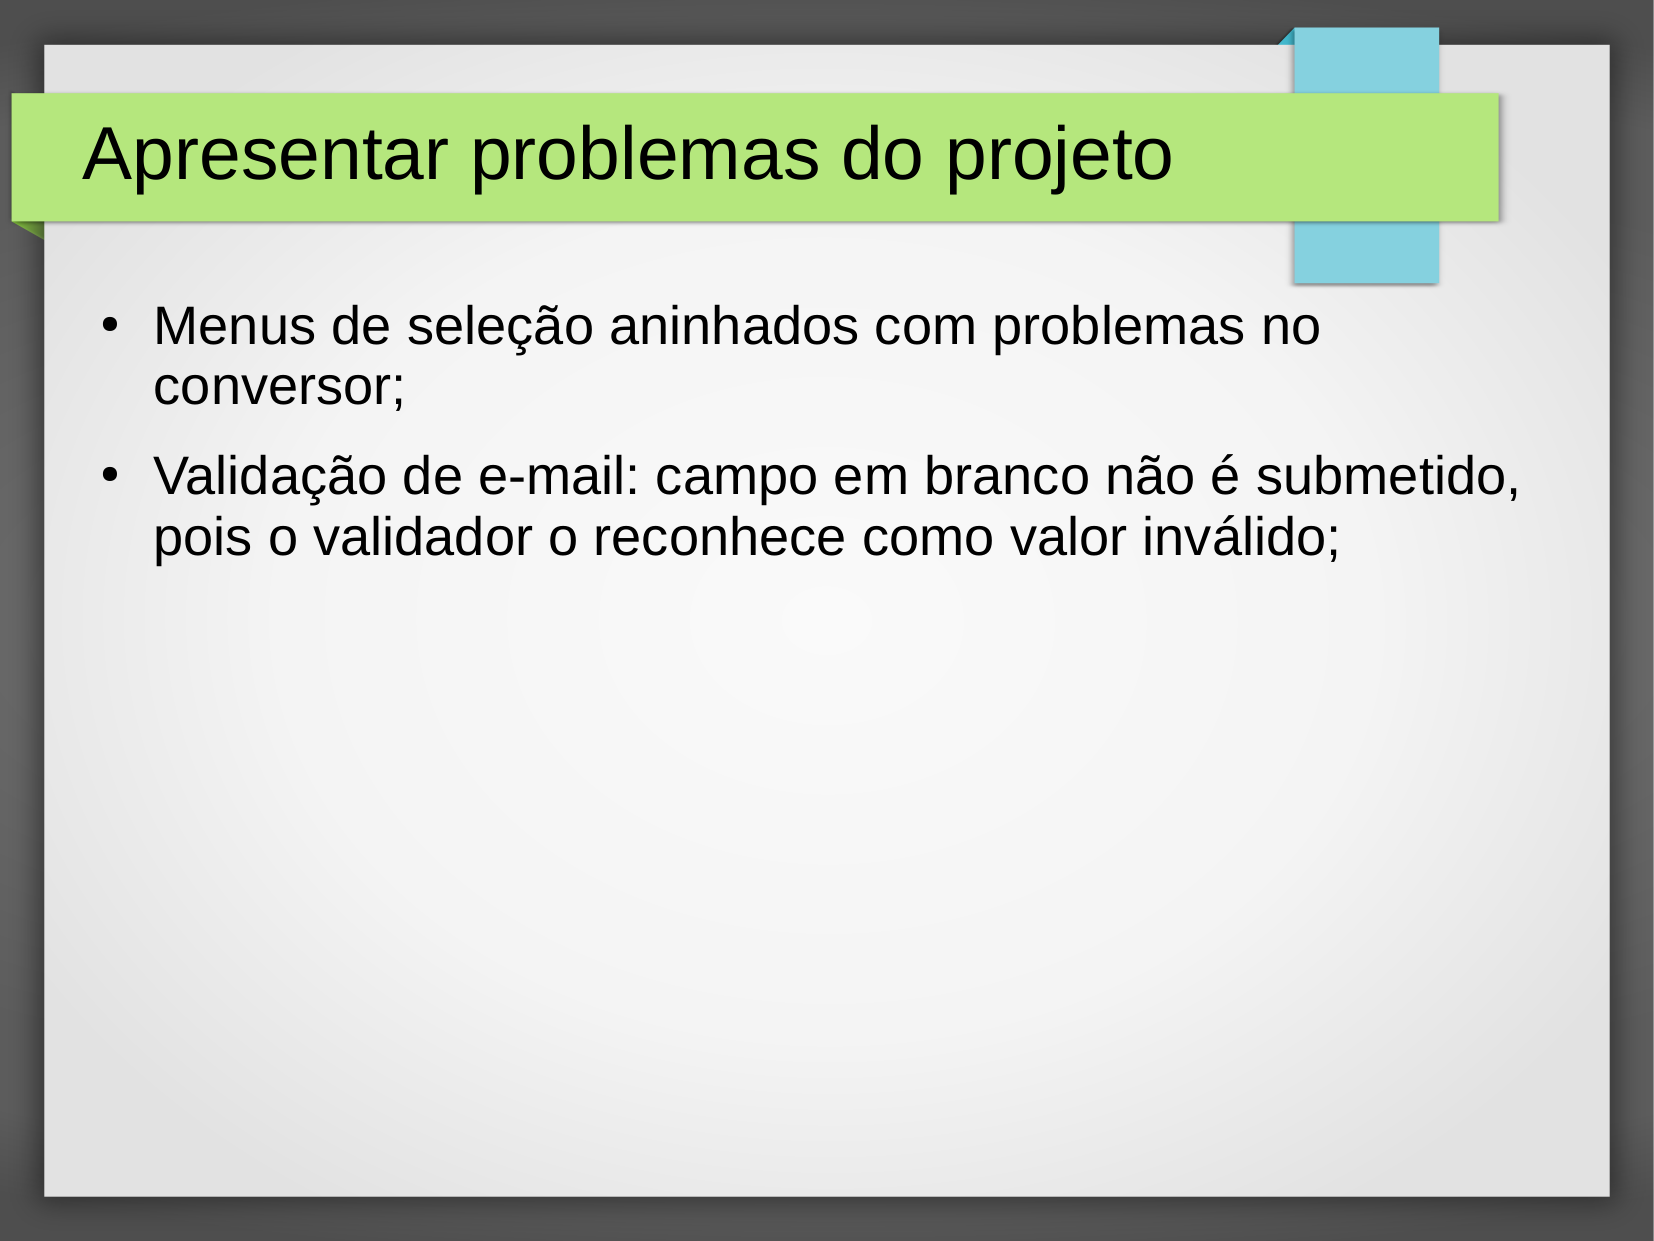

# Apresentar problemas do projeto
Menus de seleção aninhados com problemas no conversor;
Validação de e-mail: campo em branco não é submetido, pois o validador o reconhece como valor inválido;